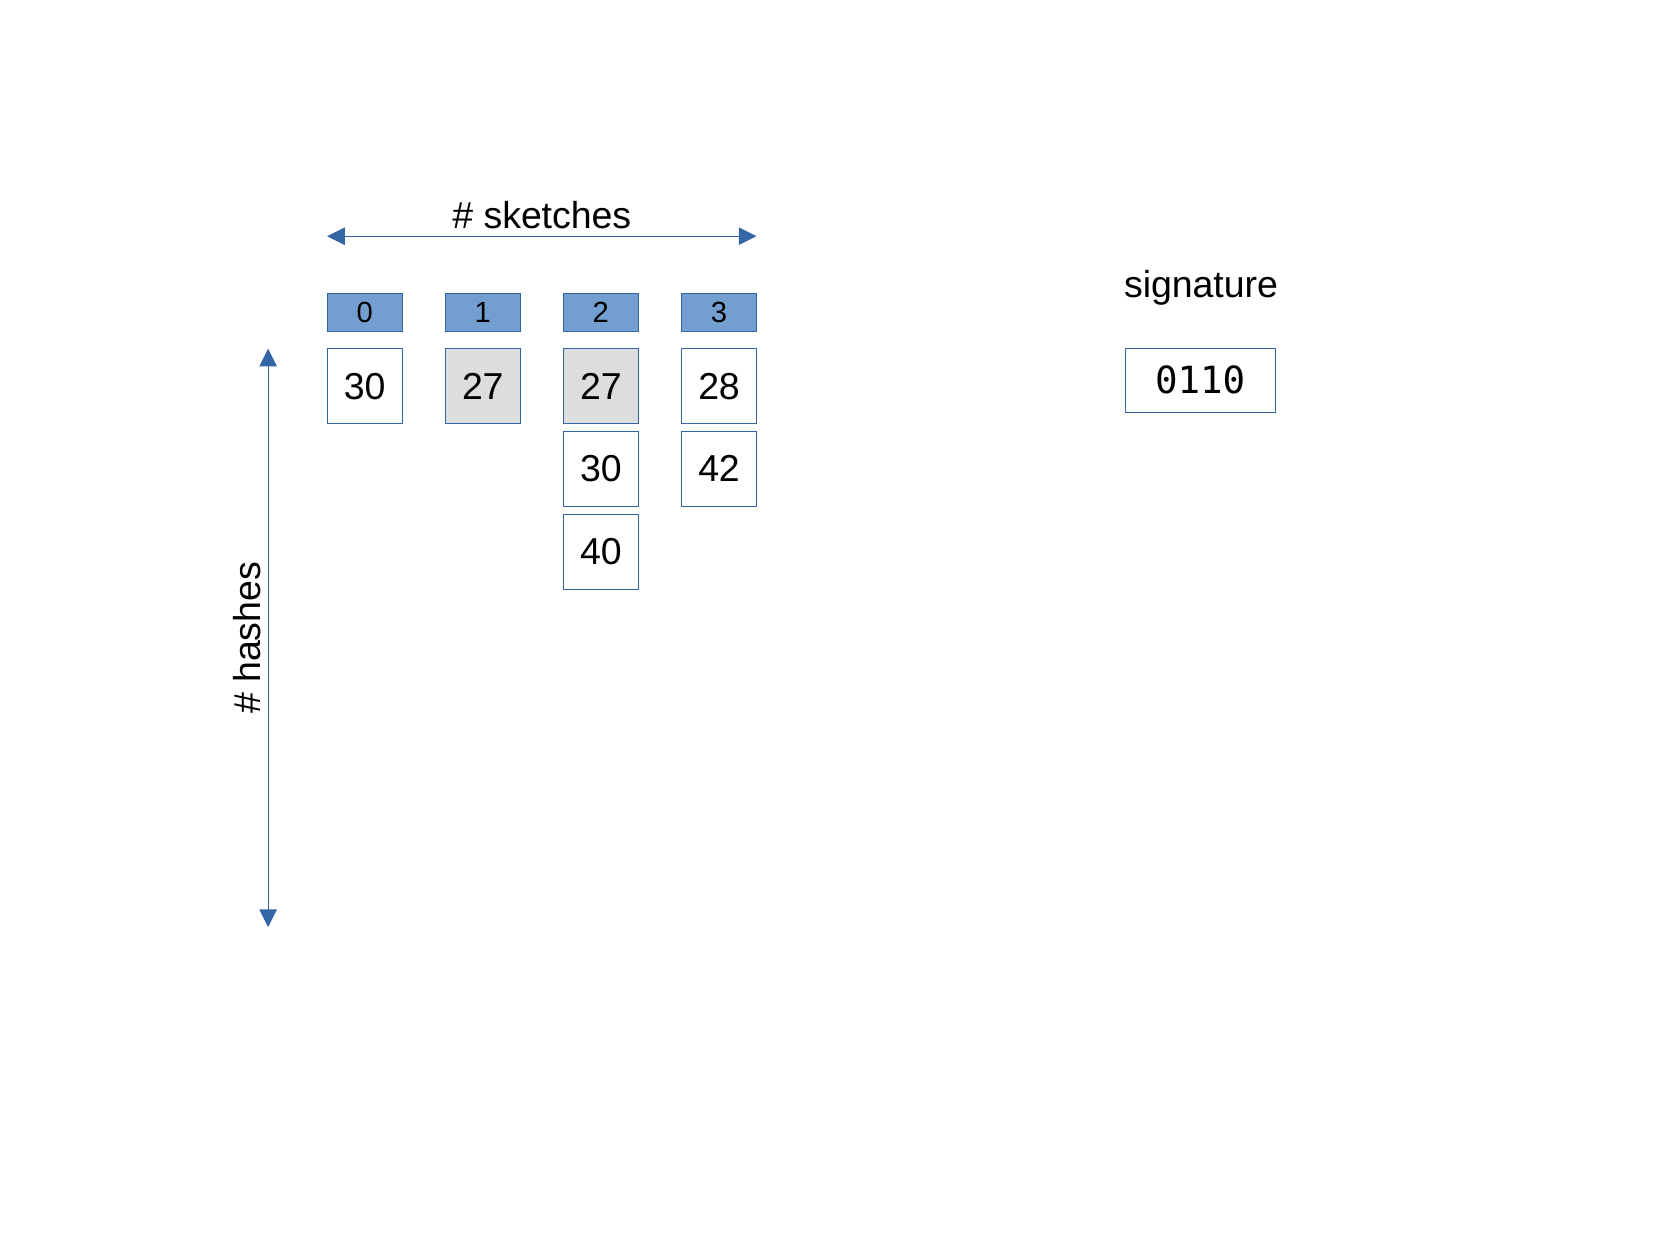

# sketches
signature
0
1
2
3
# hashes
30
27
27
30
40
28
42
0110